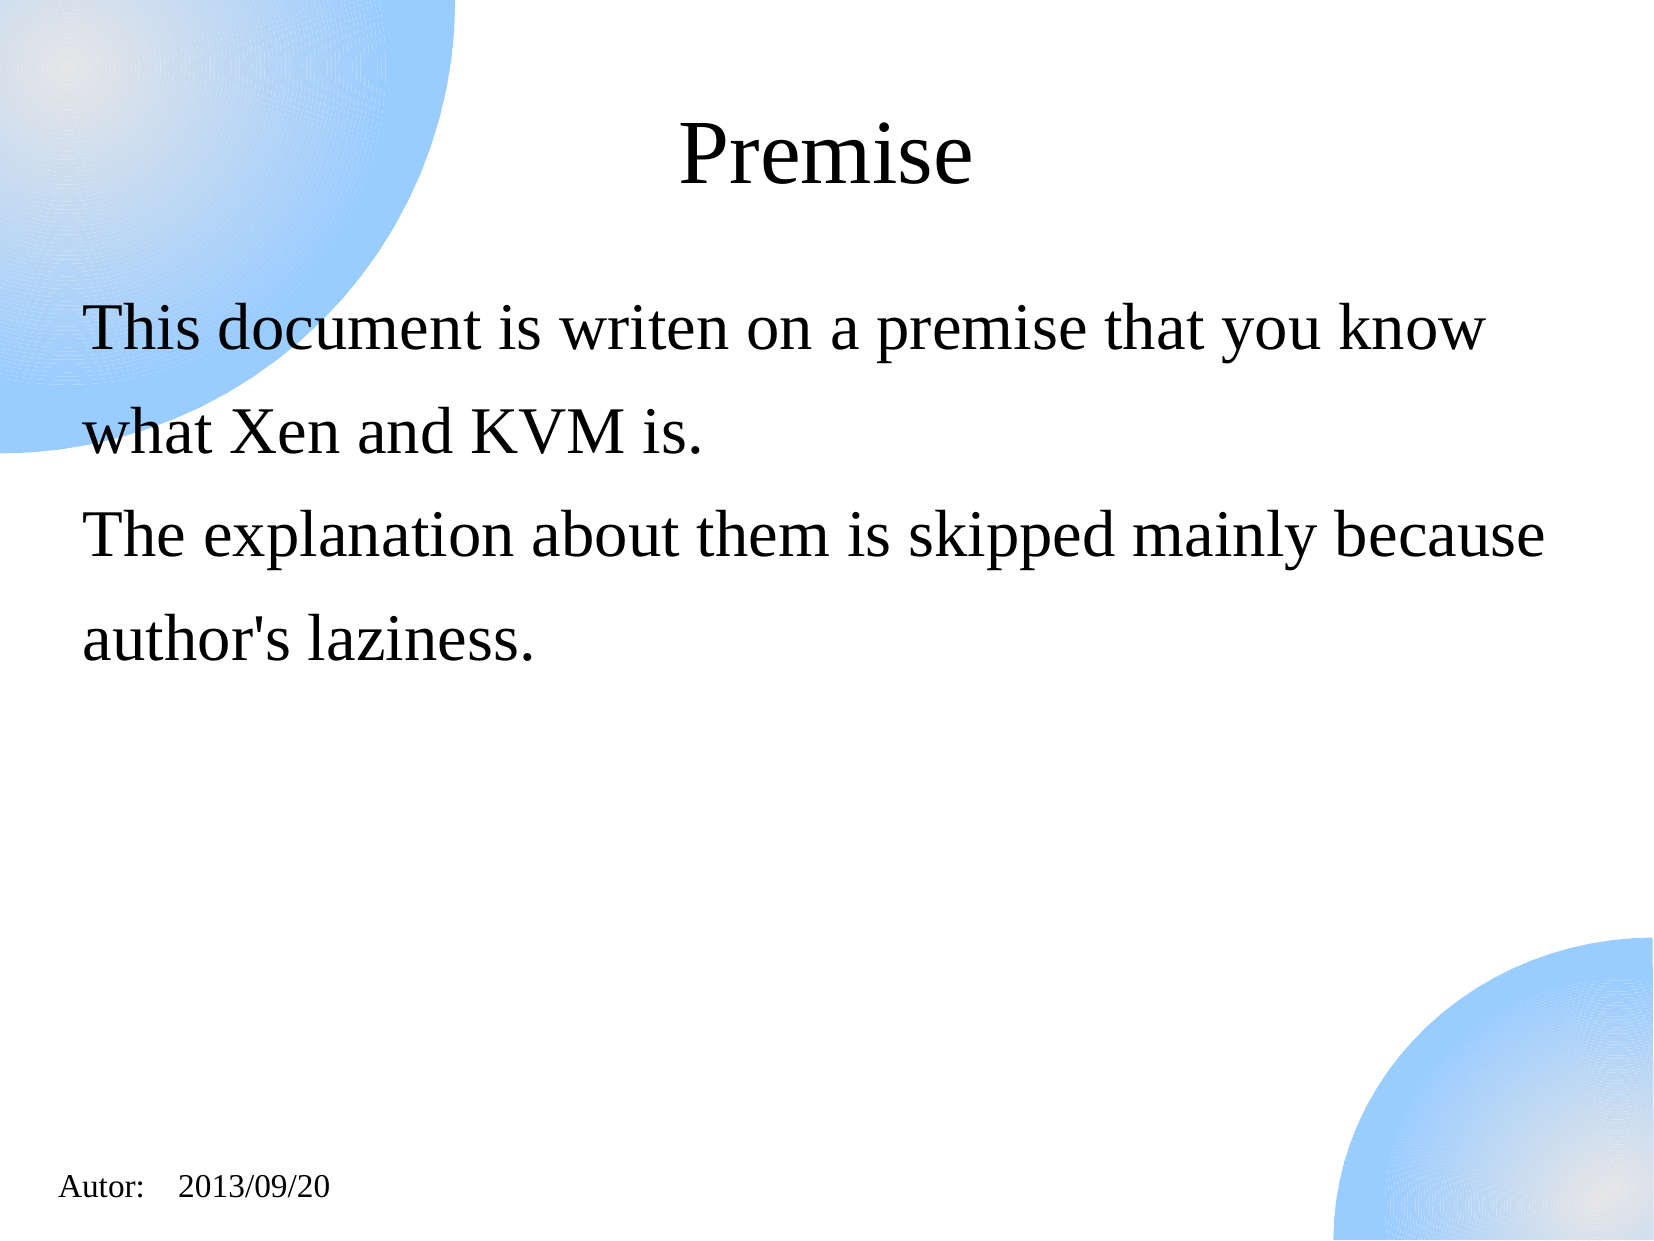

# Premise
This document is writen on a premise that you know
what Xen and KVM is.
The explanation about them is skipped mainly because
author's laziness.